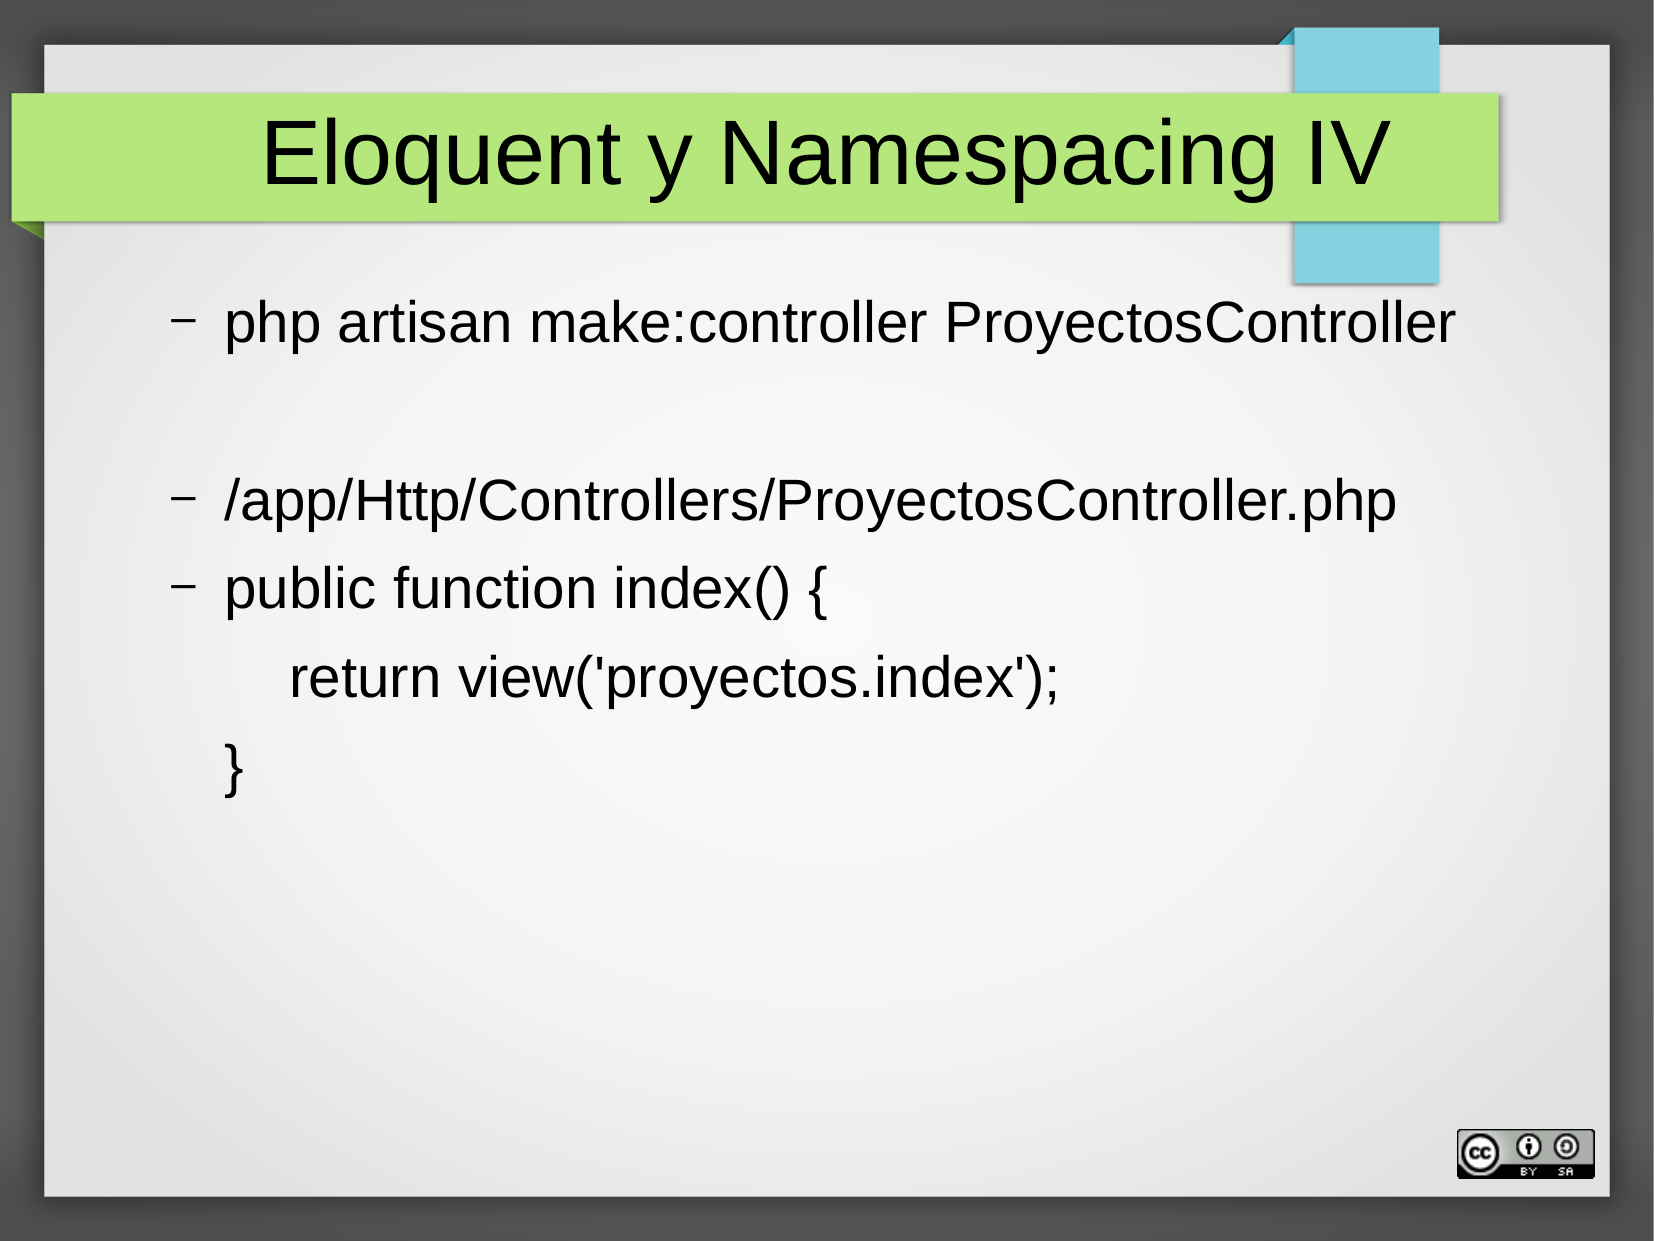

# Eloquent y Namespacing IV
php artisan make:controller ProyectosController
/app/Http/Controllers/ProyectosController.php
public function index() {
 return view('proyectos.index');
}